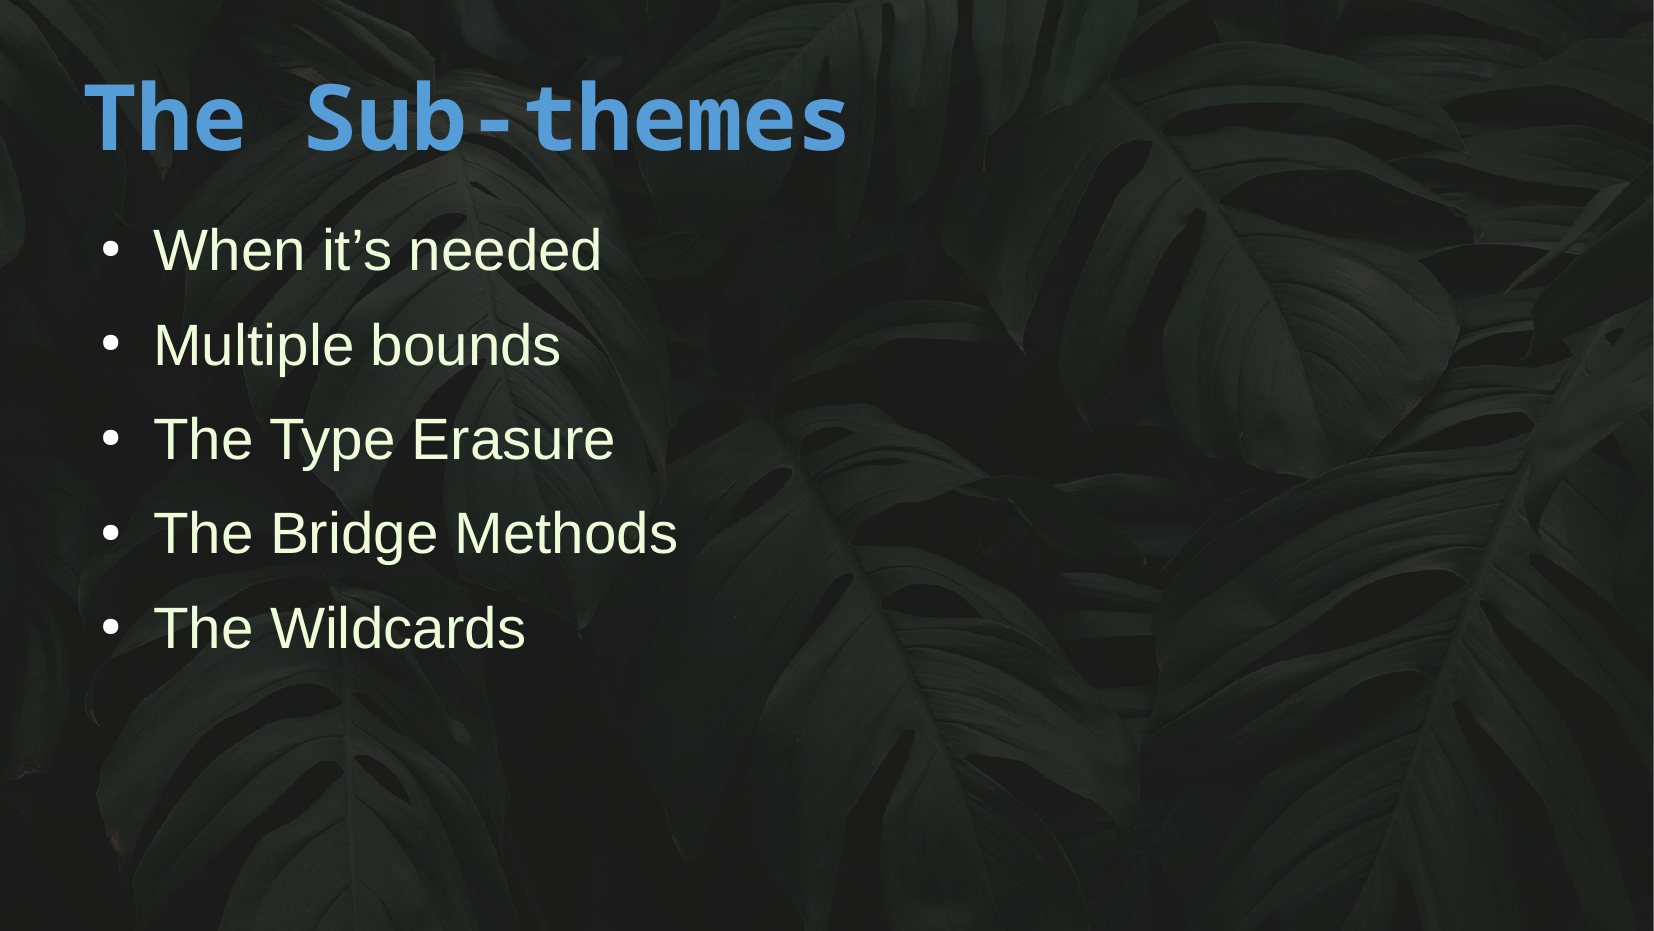

# The Sub-themes
When it’s needed
Multiple bounds
The Type Erasure
The Bridge Methods
The Wildcards